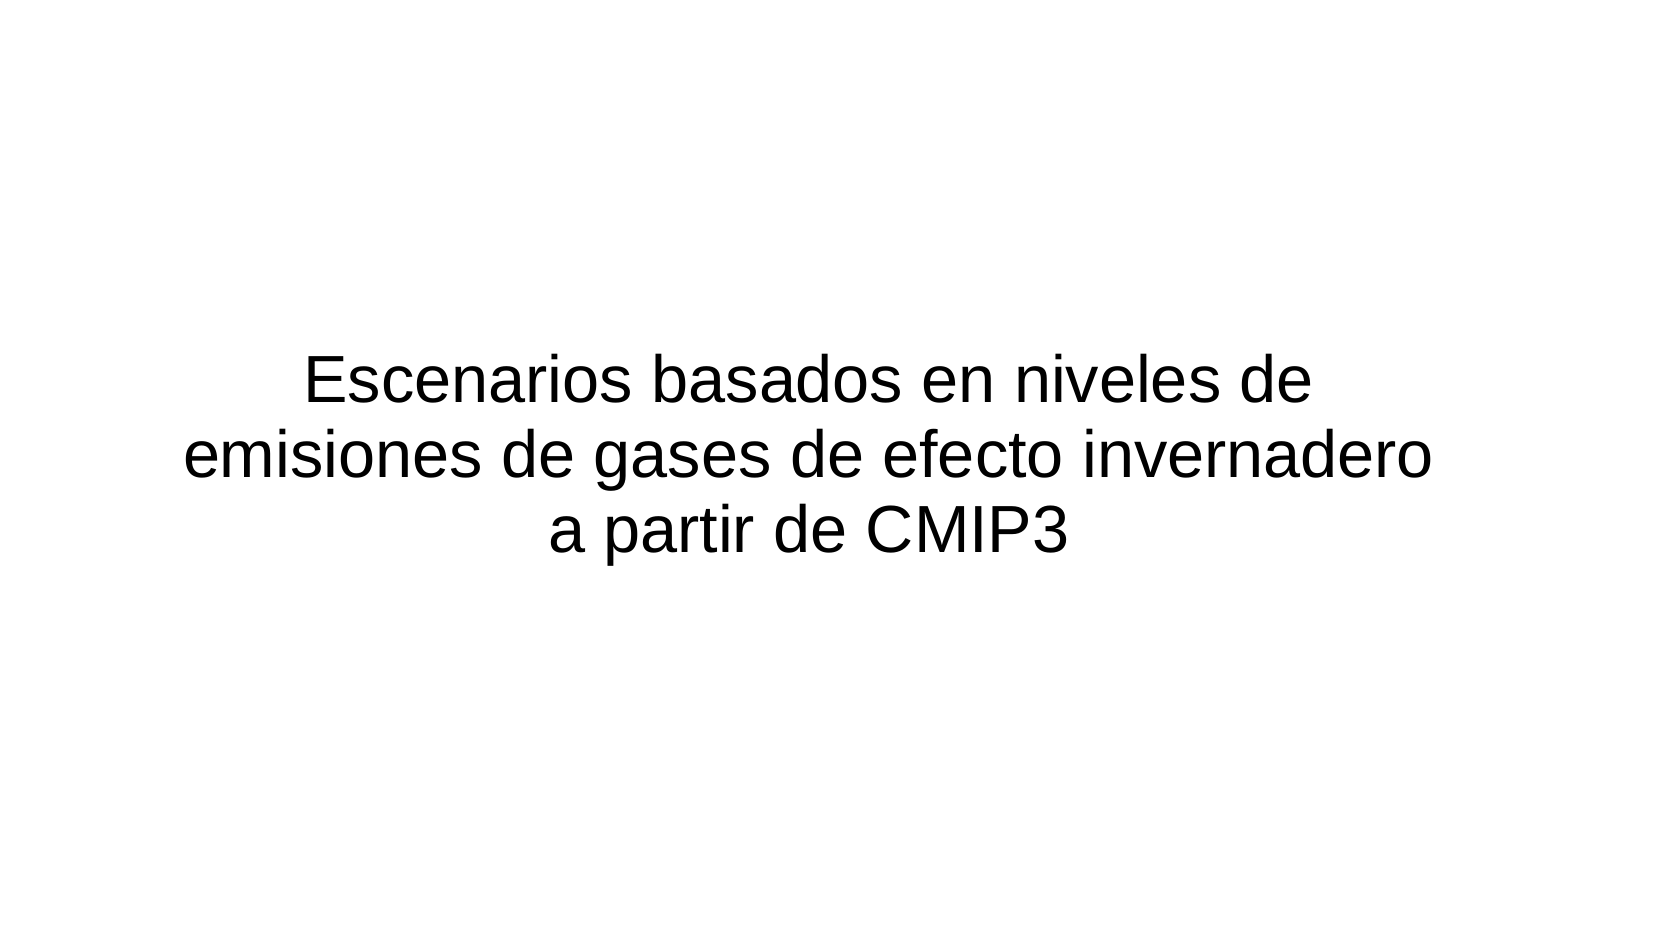

# Escenarios basados en niveles de emisiones de gases de efecto invernadero a partir de CMIP3